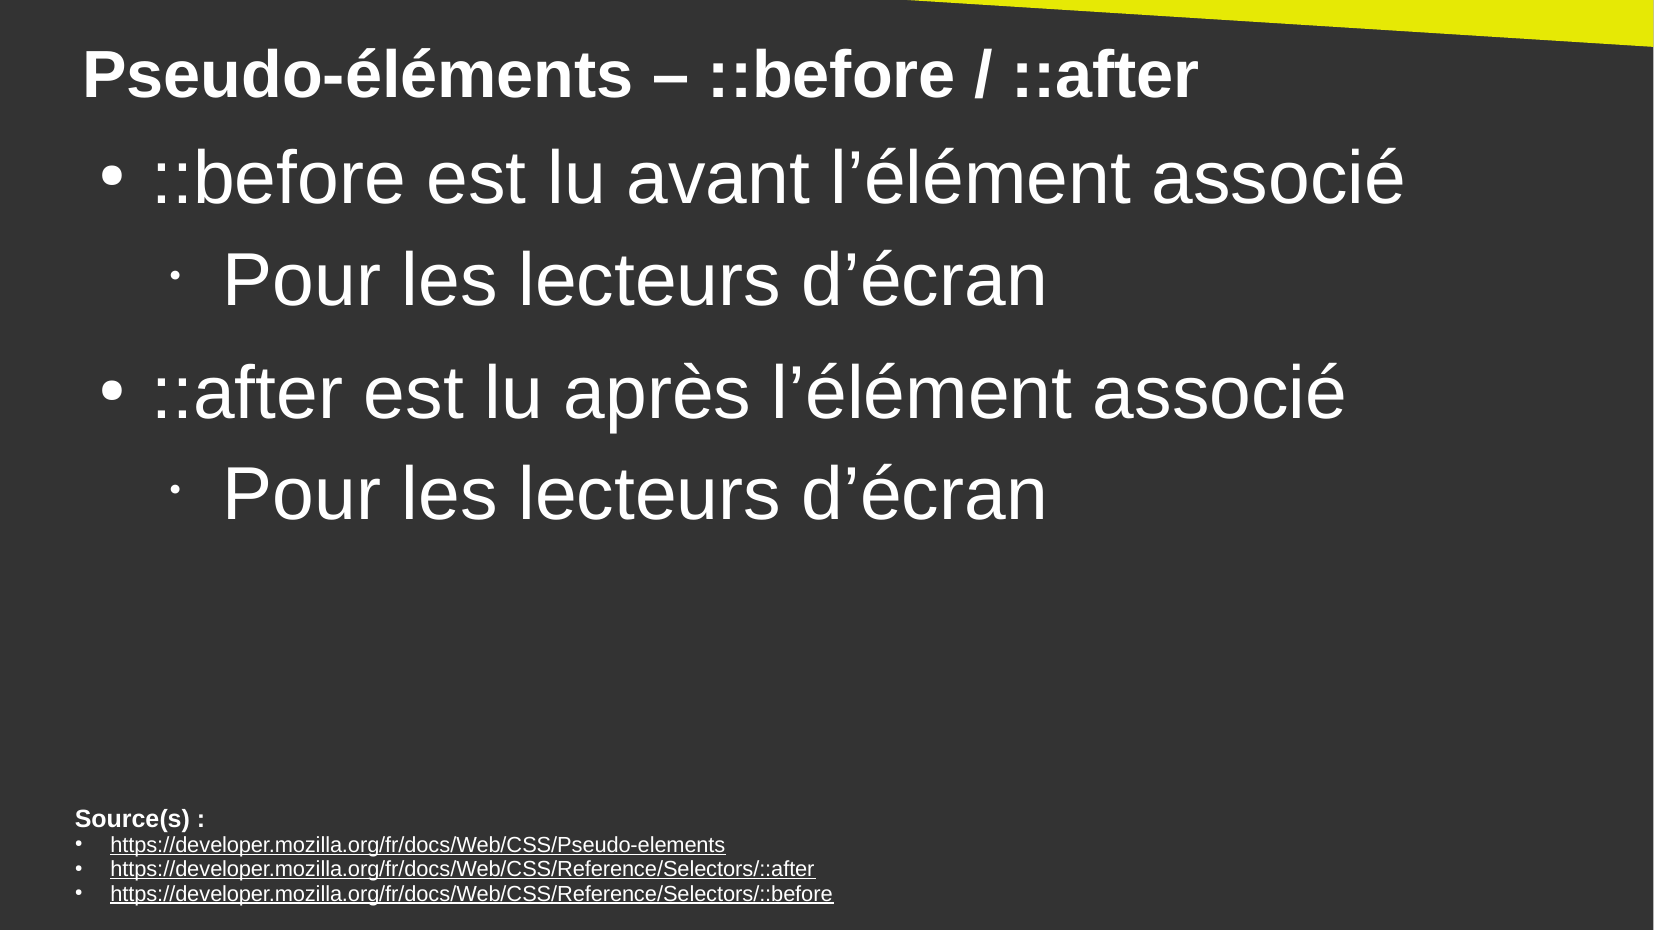

# Pseudo-éléments – ::before / ::after
::before est lu avant l’élément associé
Pour les lecteurs d’écran
::after est lu après l’élément associé
Pour les lecteurs d’écran
Source(s) :
https://developer.mozilla.org/fr/docs/Web/CSS/Pseudo-elements
https://developer.mozilla.org/fr/docs/Web/CSS/Reference/Selectors/::after
https://developer.mozilla.org/fr/docs/Web/CSS/Reference/Selectors/::before